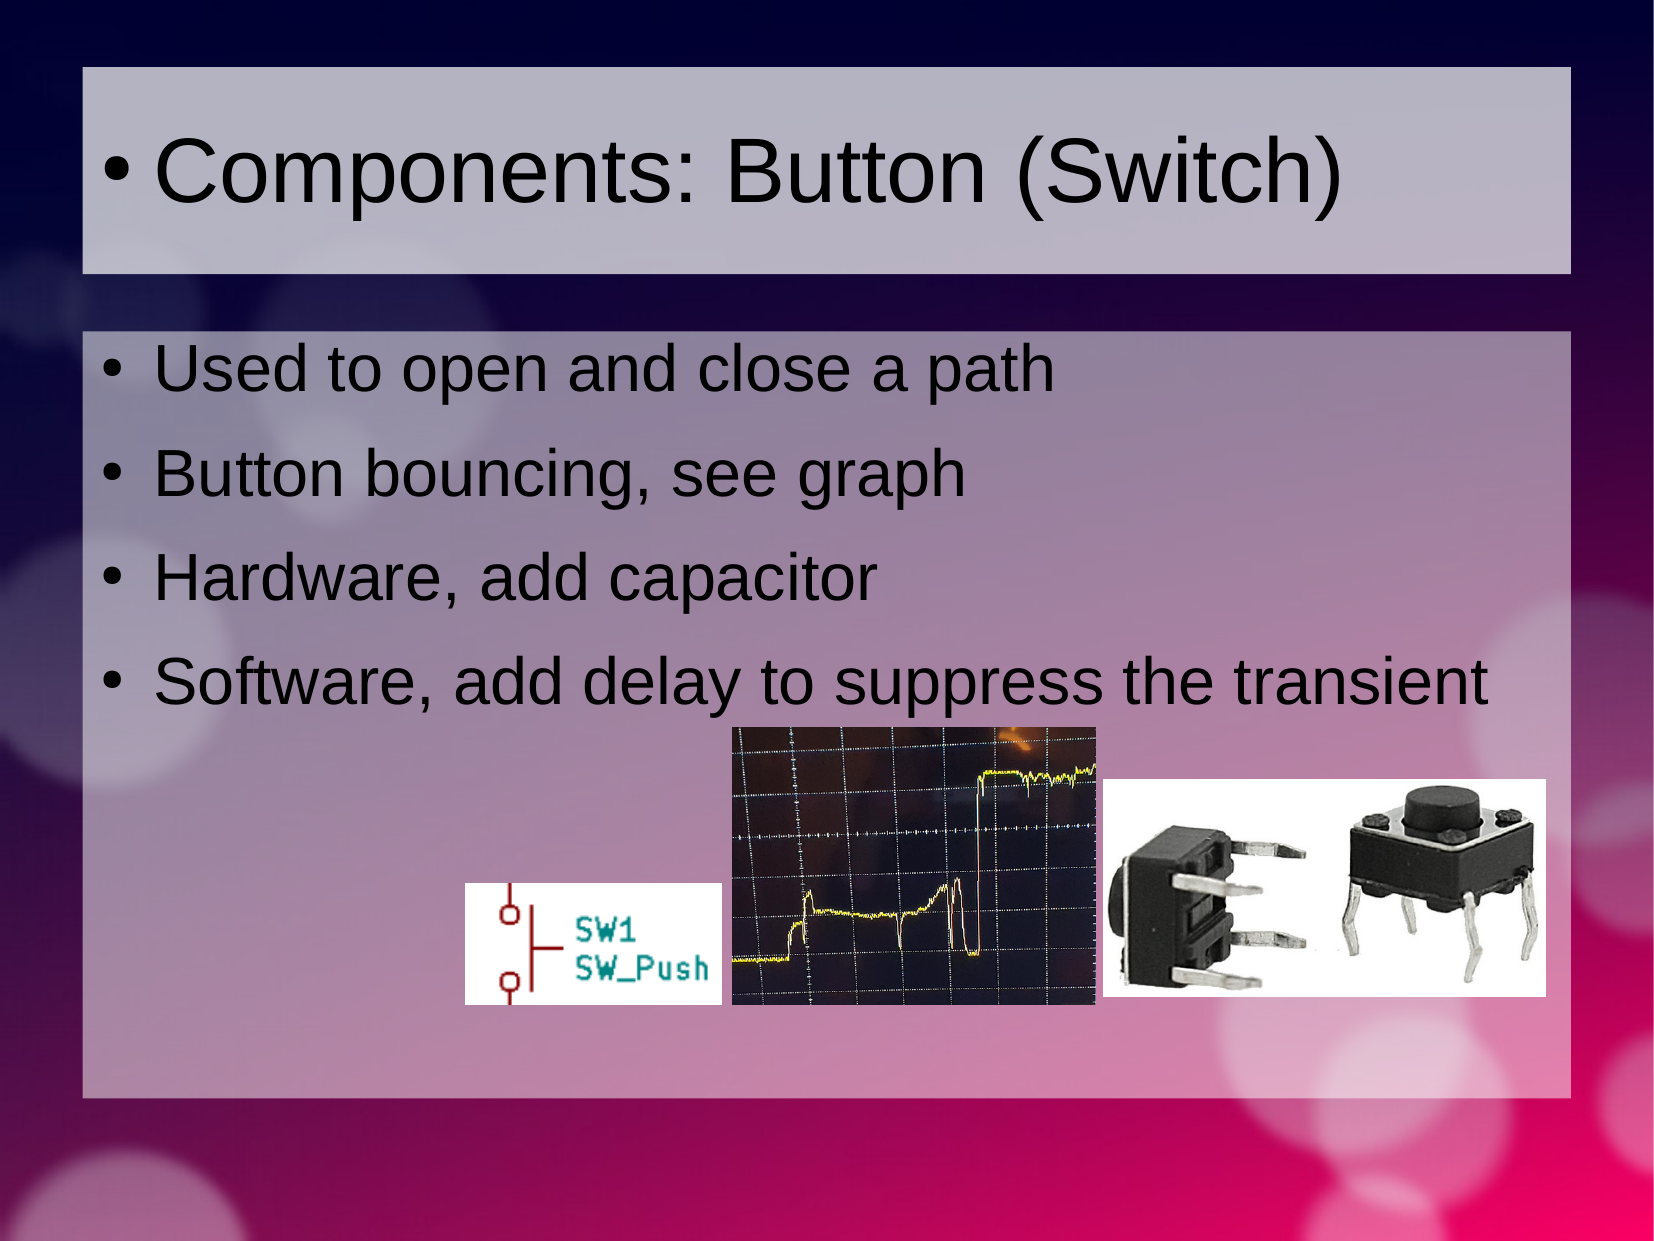

# Components: Button (Switch)
Used to open and close a path
Button bouncing, see graph
Hardware, add capacitor
Software, add delay to suppress the transient